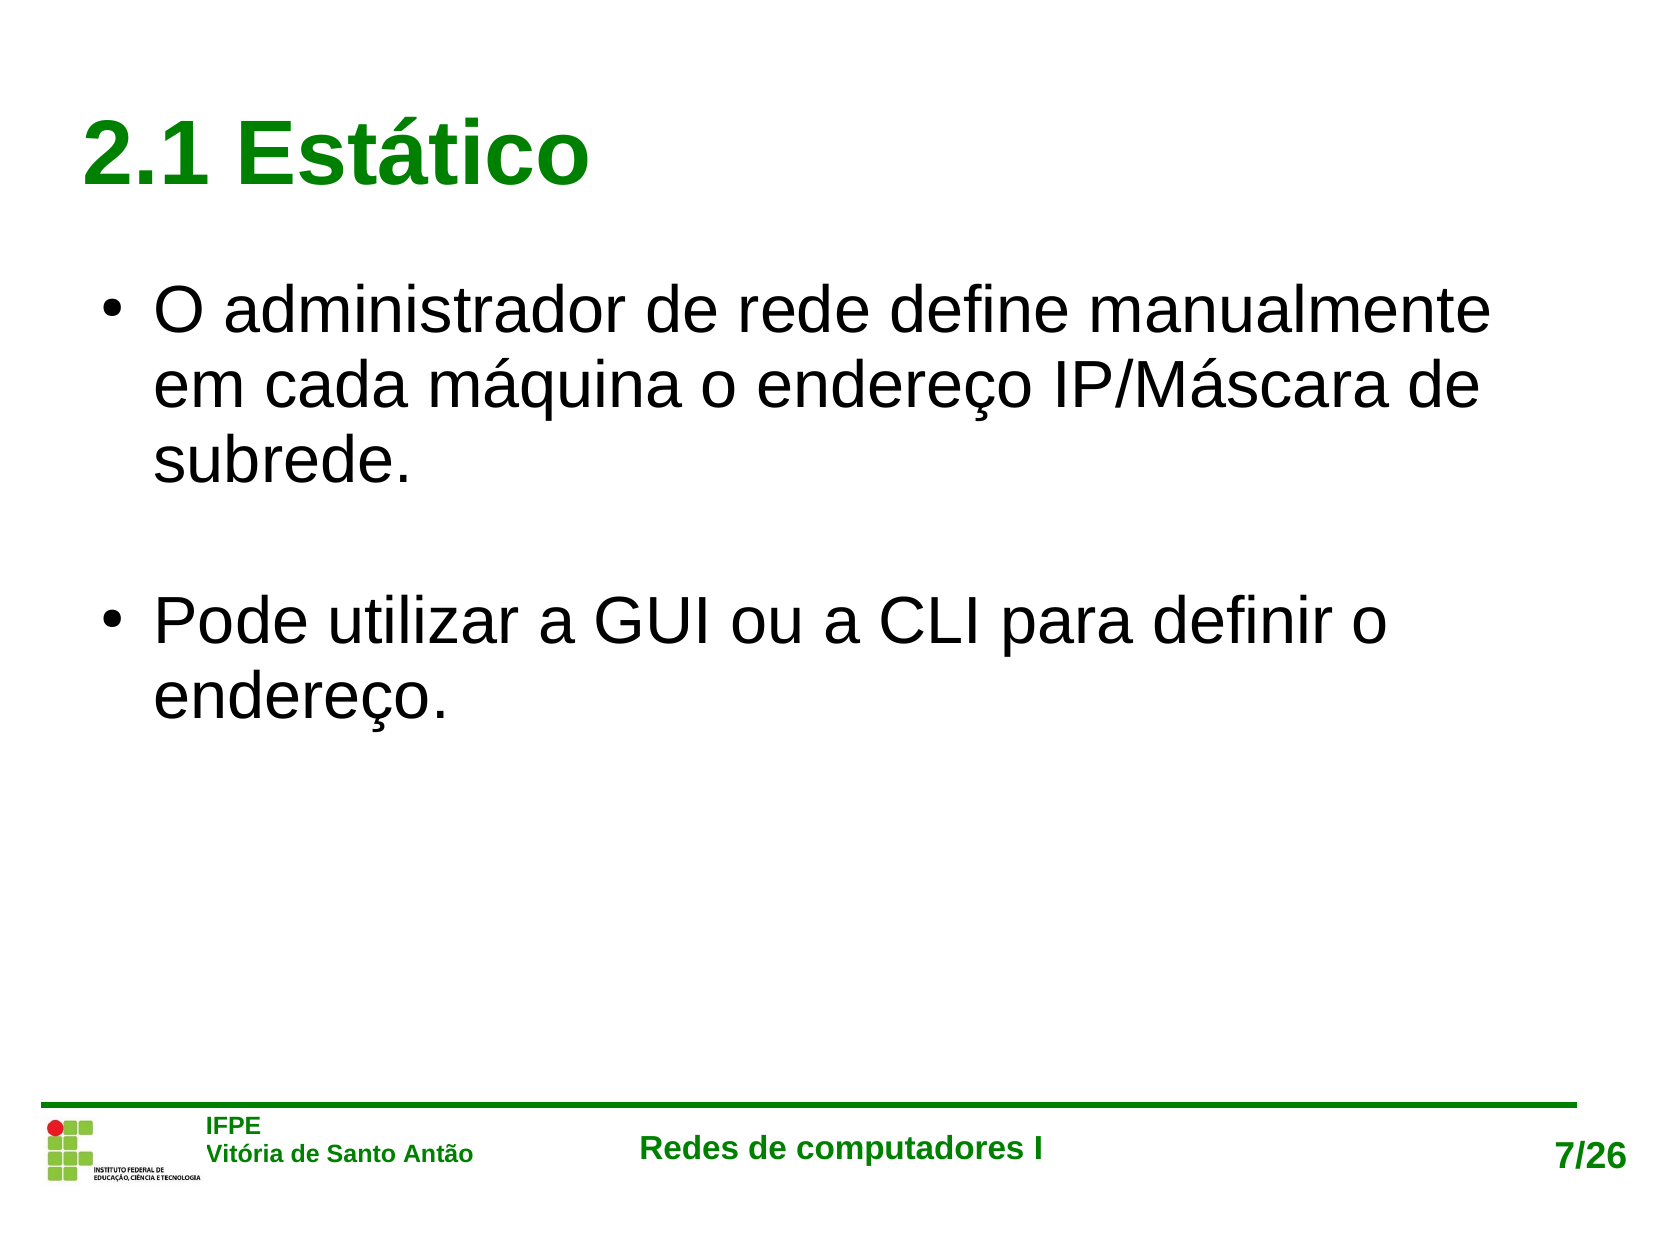

# 2.1 Estático
O administrador de rede define manualmente em cada máquina o endereço IP/Máscara de subrede.
Pode utilizar a GUI ou a CLI para definir o endereço.